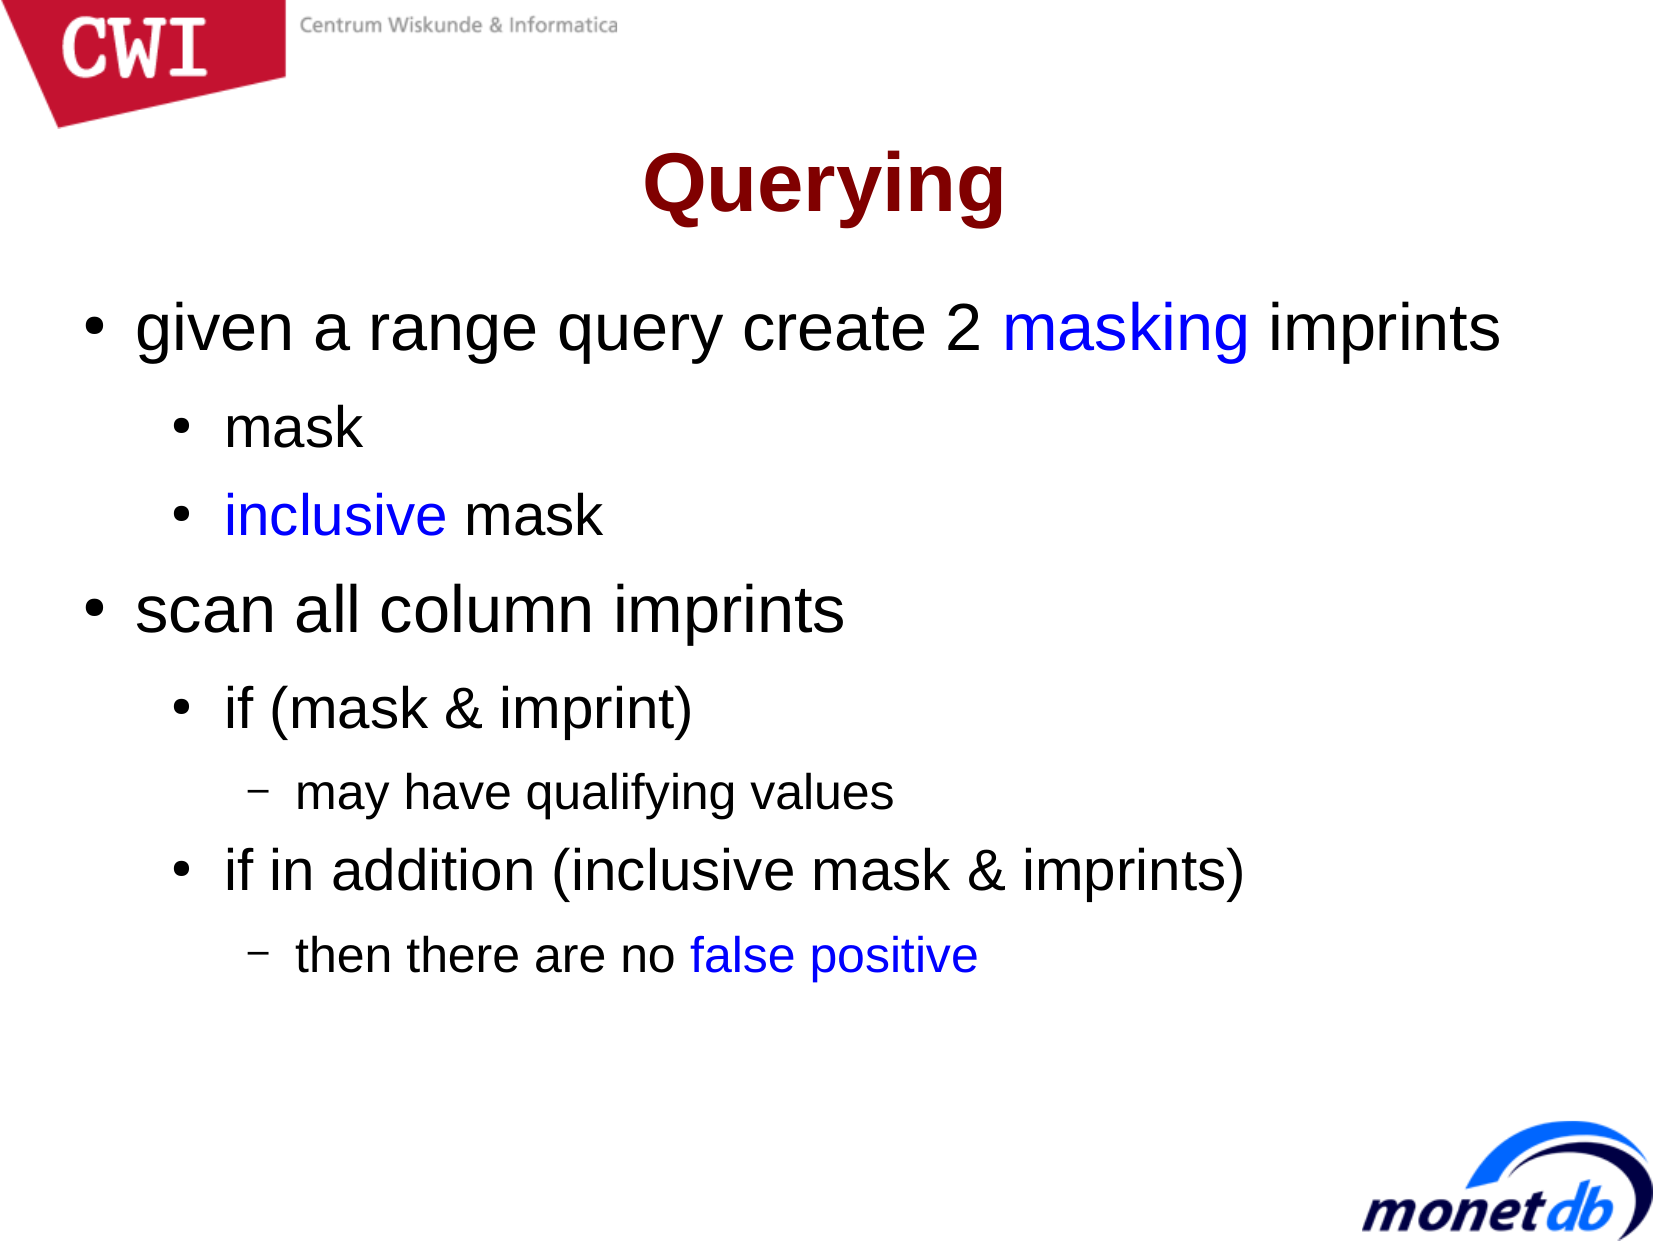

# Querying
given a range query create 2 masking imprints
mask
inclusive mask
scan all column imprints
if (mask & imprint)
may have qualifying values
if in addition (inclusive mask & imprints)
then there are no false positive